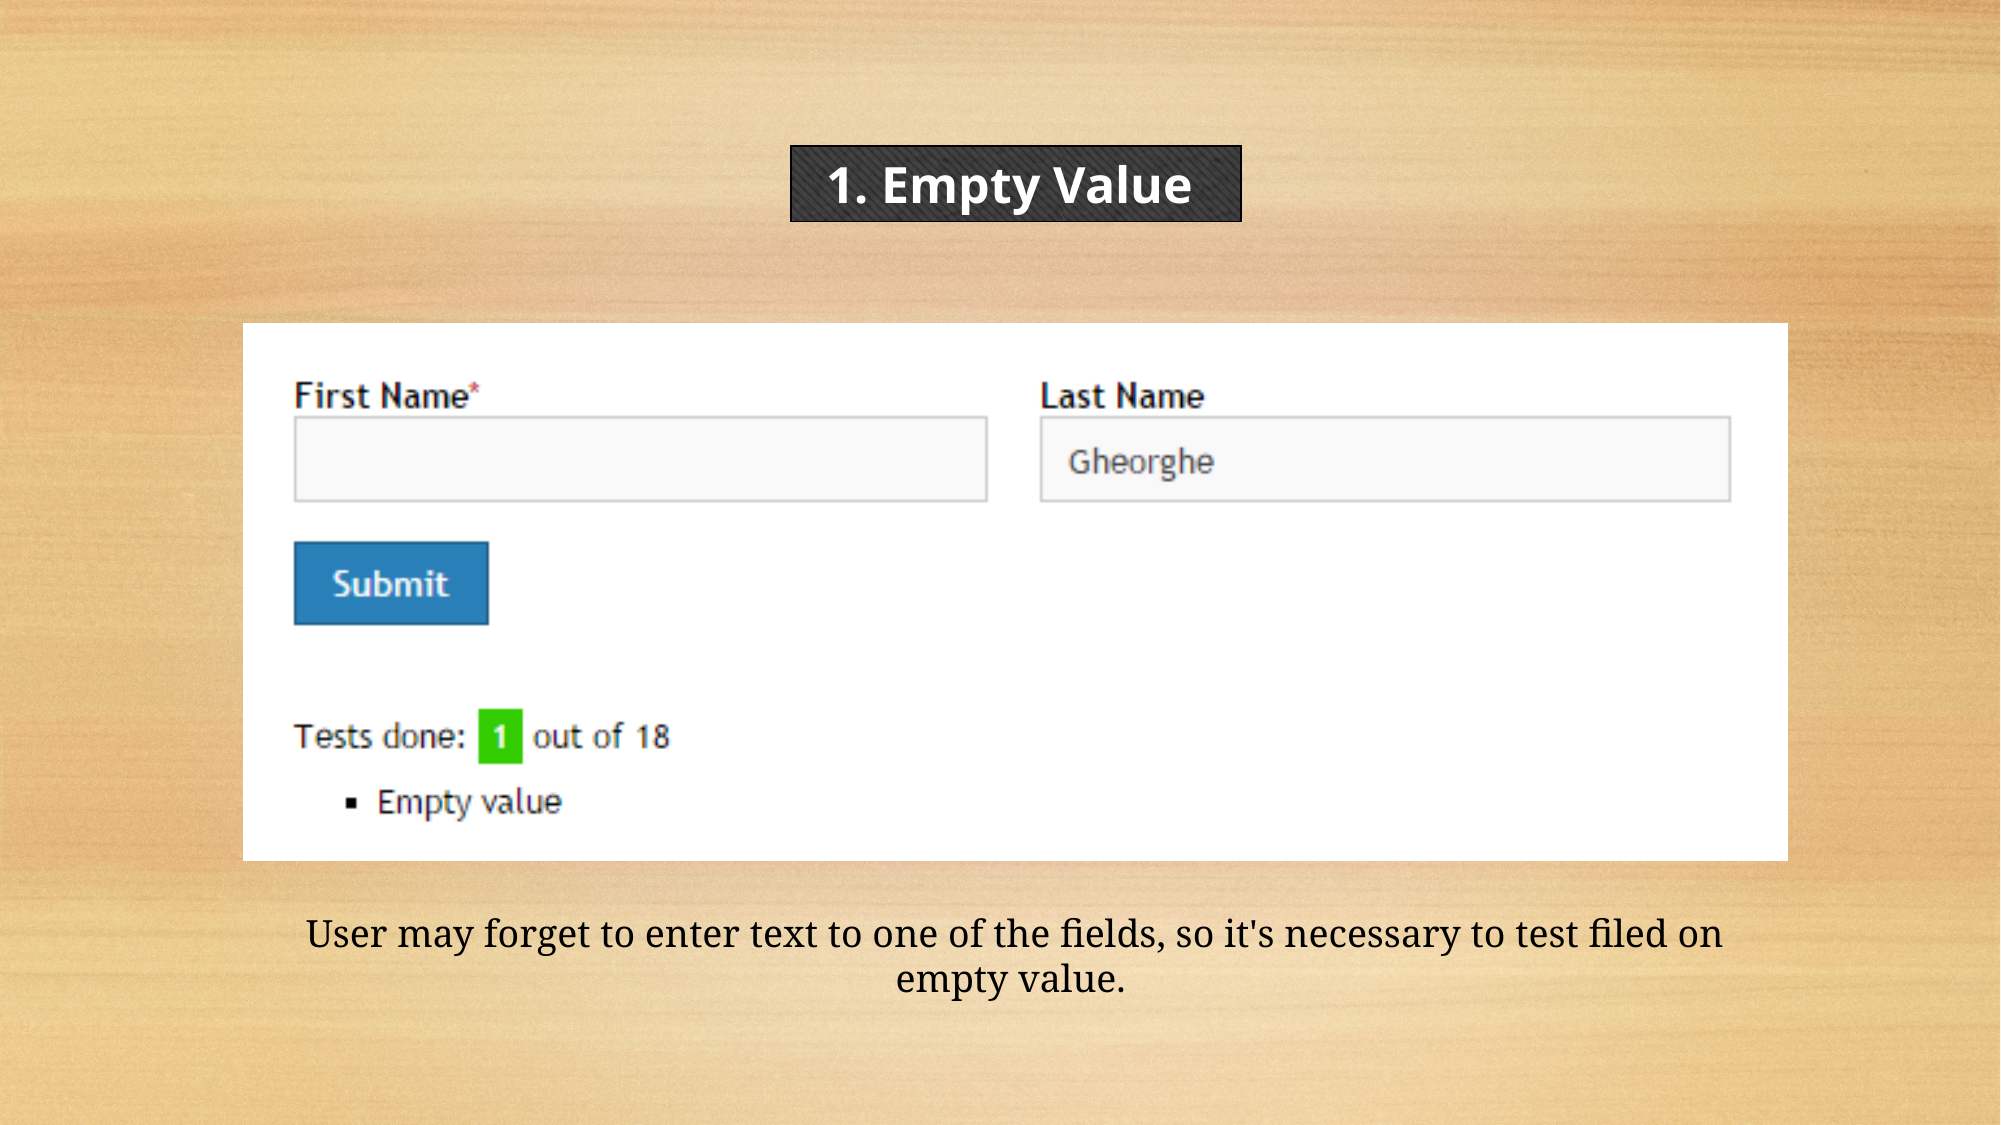

1. Empty Value
User may forget to enter text to one of the fields, so it's necessary to test filed on empty value.